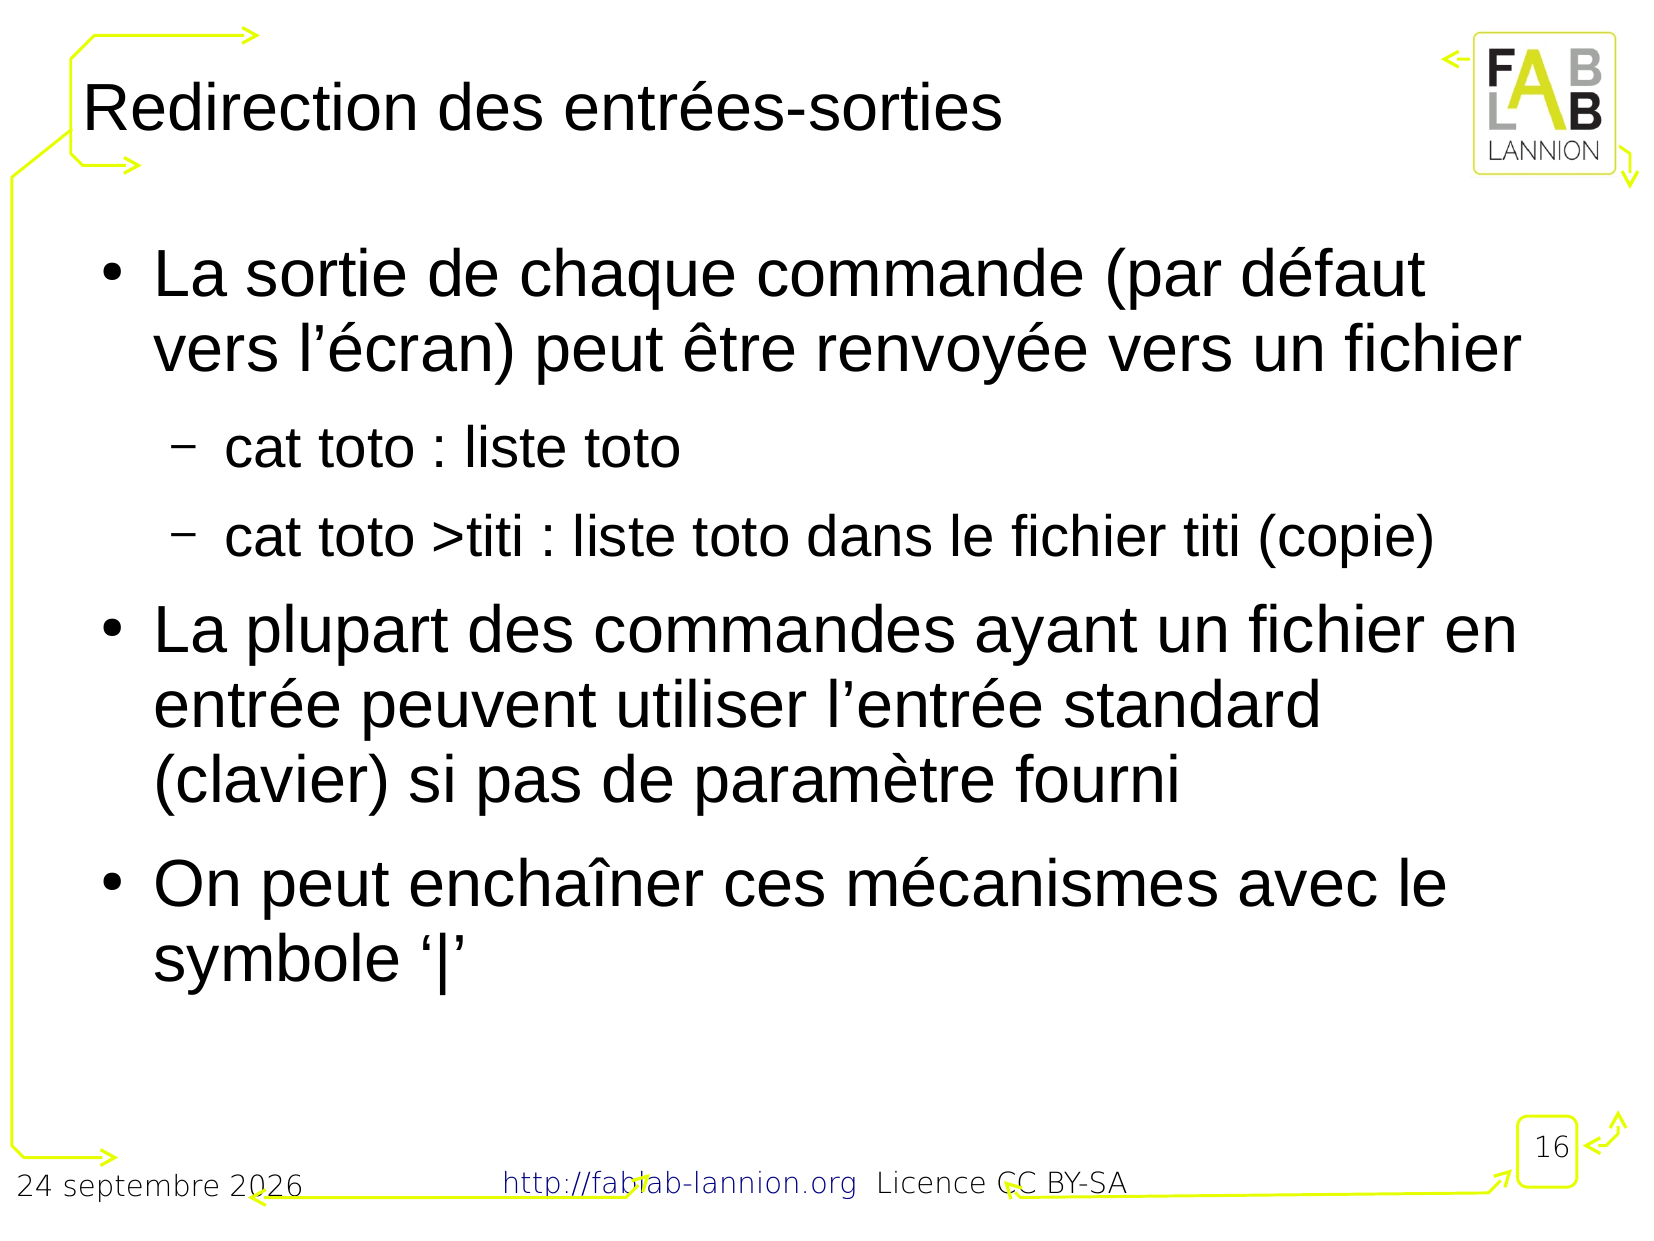

# Redirection des entrées-sorties
La sortie de chaque commande (par défaut vers l’écran) peut être renvoyée vers un fichier
cat toto : liste toto
cat toto >titi : liste toto dans le fichier titi (copie)
La plupart des commandes ayant un fichier en entrée peuvent utiliser l’entrée standard (clavier) si pas de paramètre fourni
On peut enchaîner ces mécanismes avec le symbole ‘|’
16